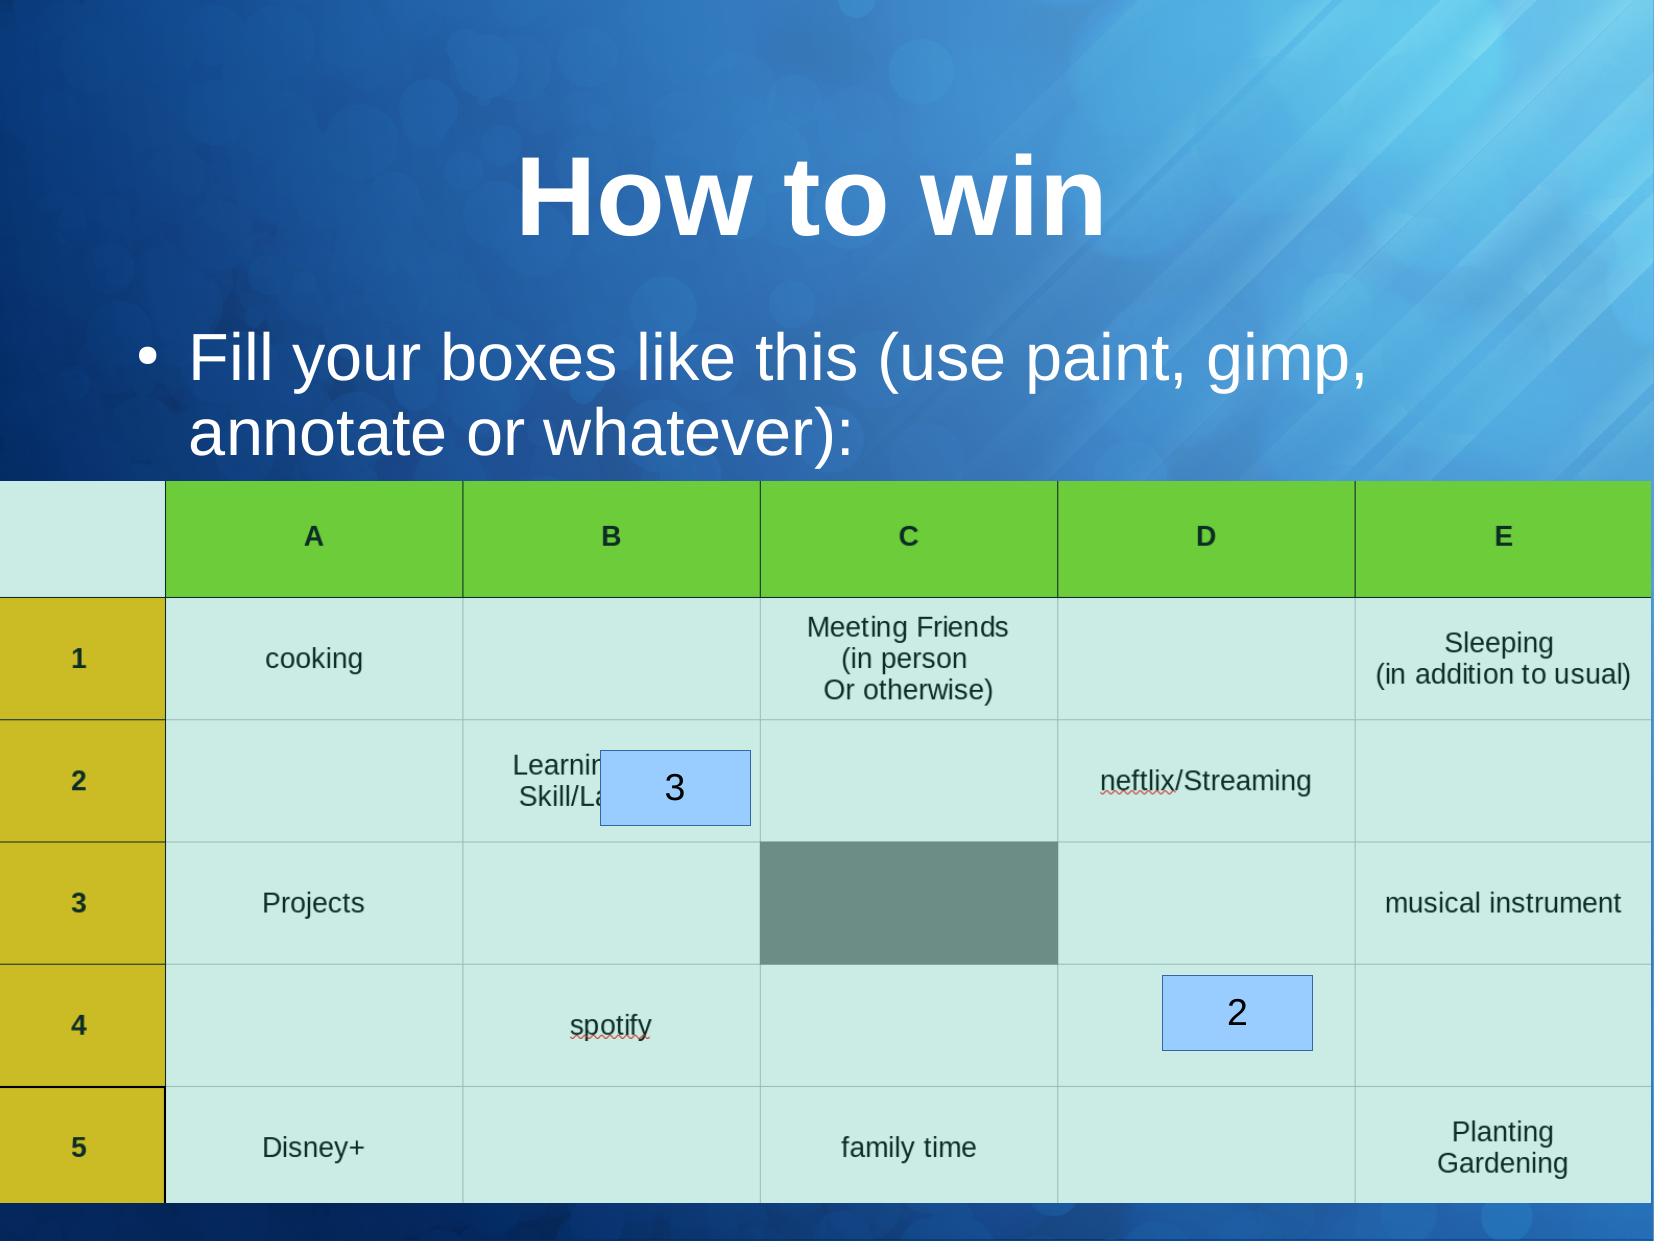

# How to win
Fill your boxes like this (use paint, gimp, annotate or whatever):
3
2